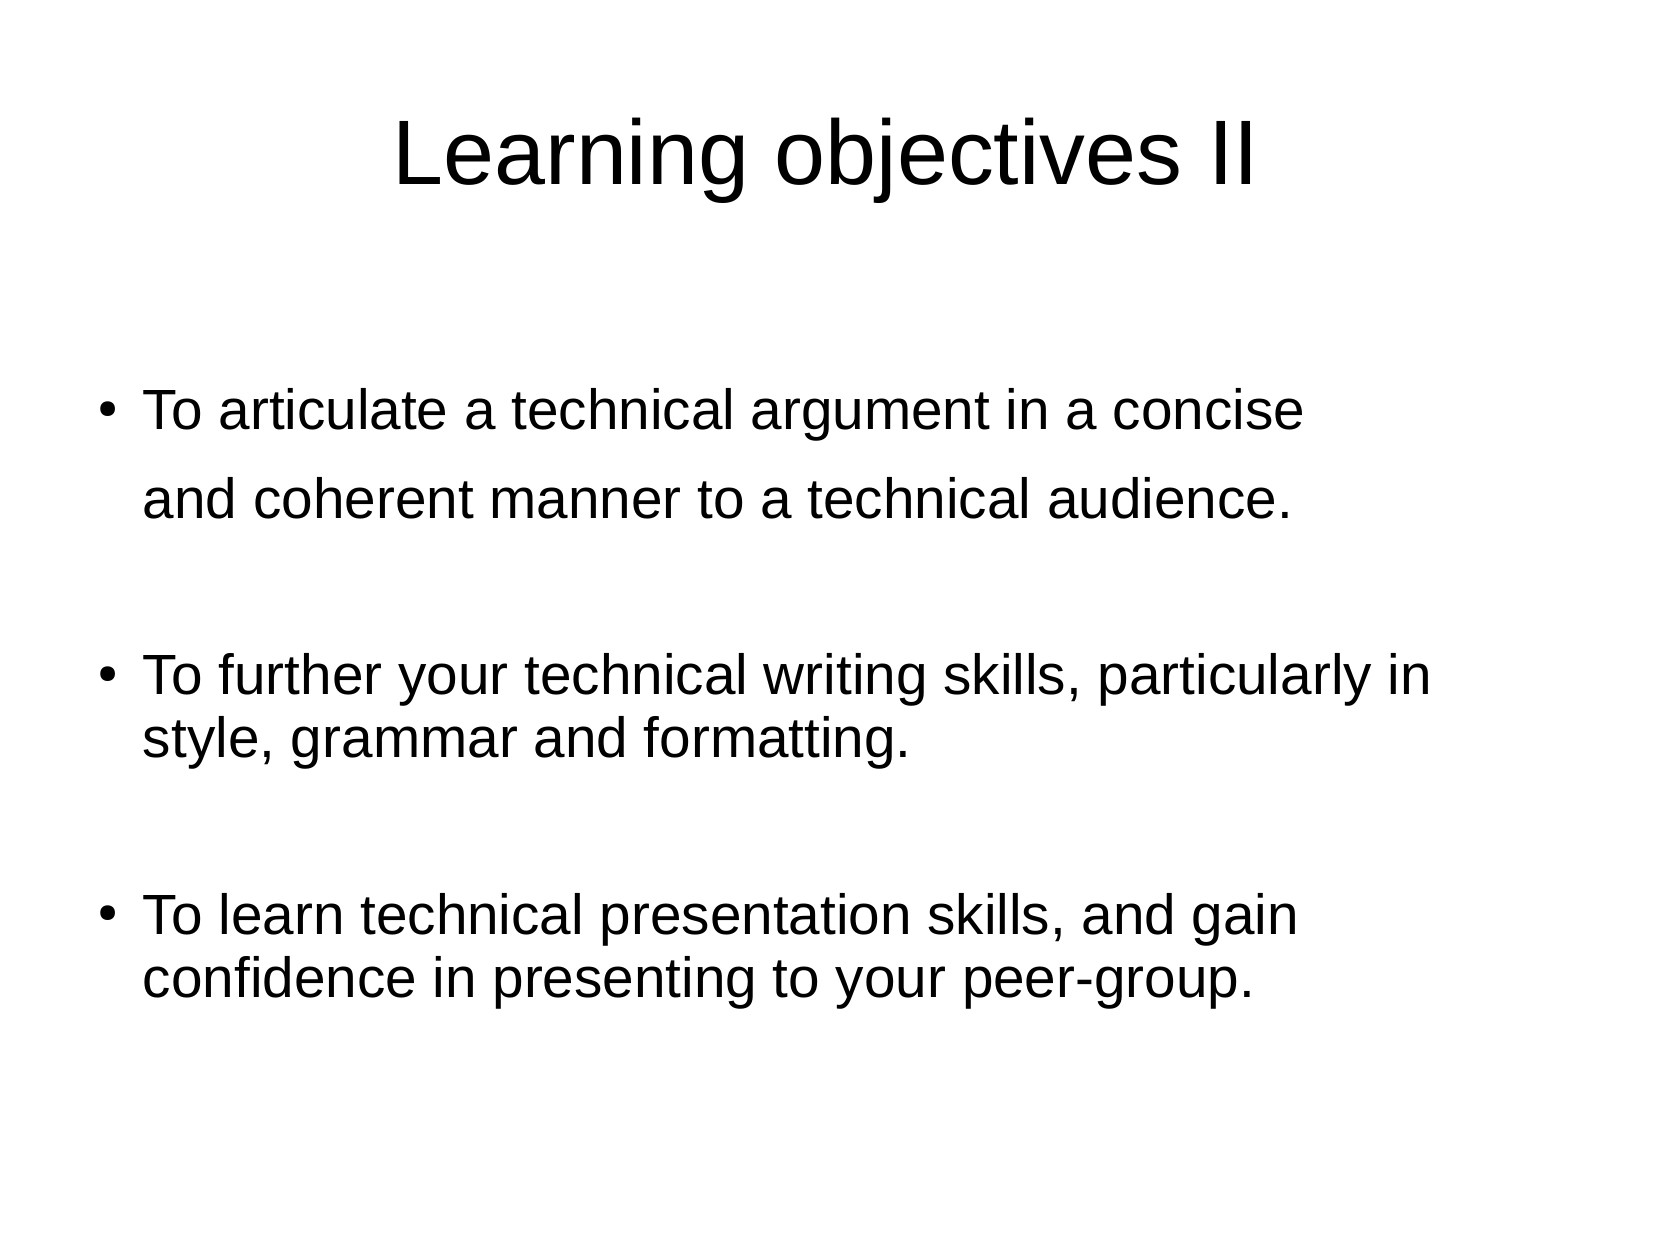

# Learning objectives II
To articulate a technical argument in a concise
and coherent manner to a technical audience.
To further your technical writing skills, particularly in style, grammar and formatting.
To learn technical presentation skills, and gain confidence in presenting to your peer-group.